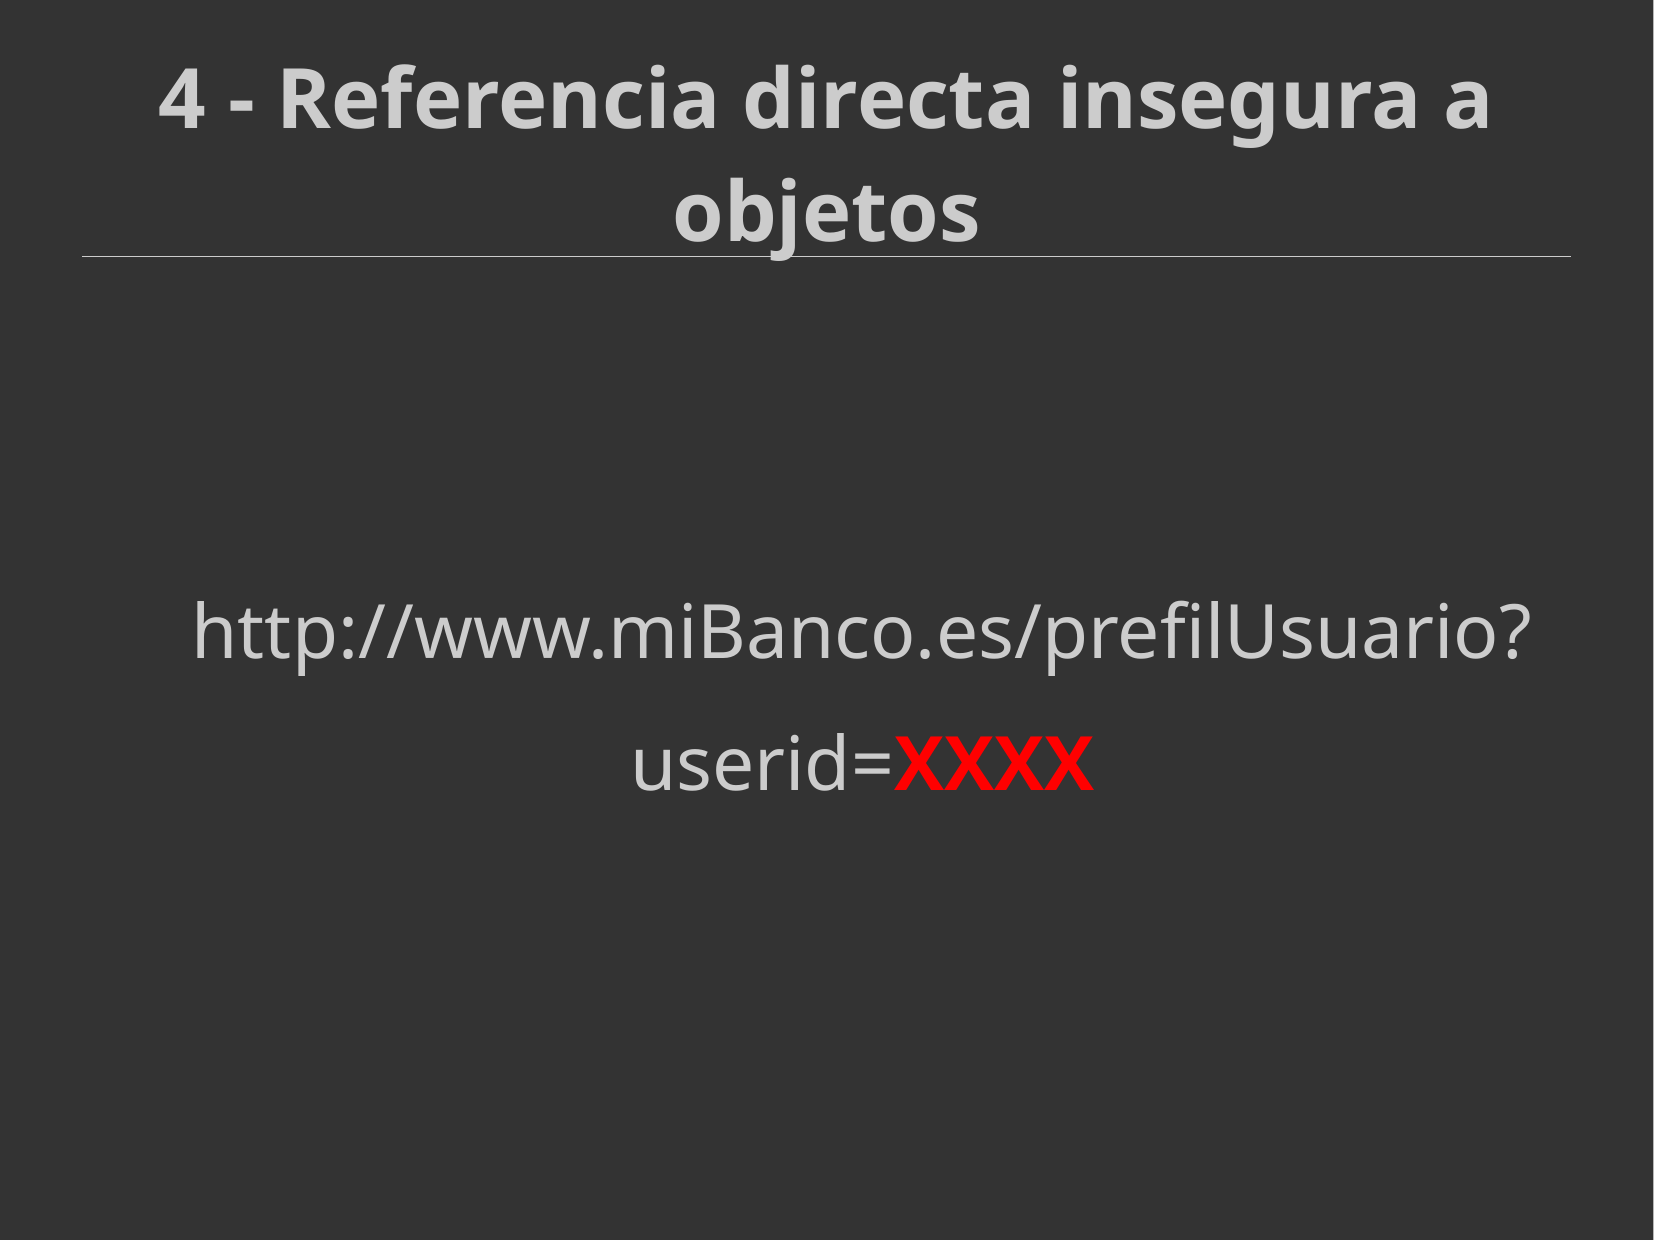

# 4 - Referencia directa insegura a objetos
http://www.miBanco.es/prefilUsuario?
userid=XXXX